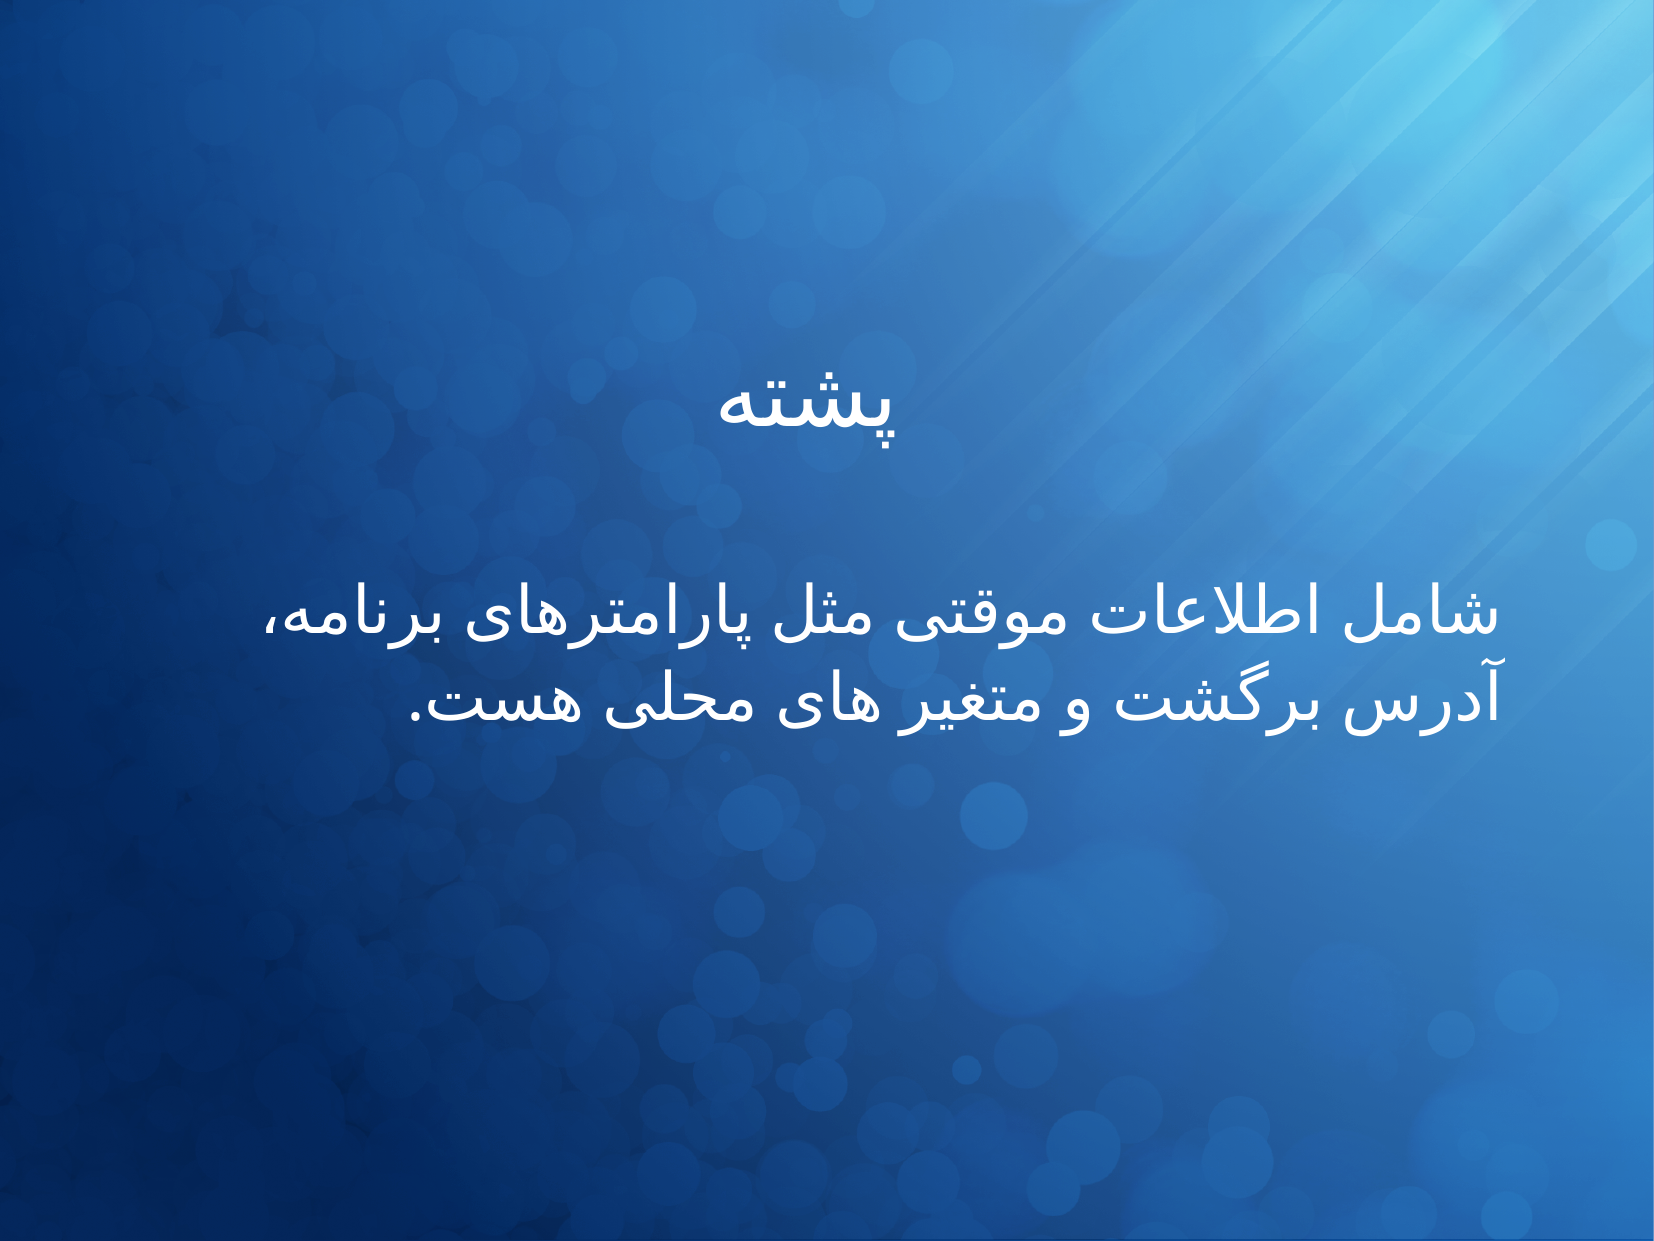

# پشته
شامل اطلاعات موقتی مثل پارامترهای برنامه، آدرس برگشت و متغیر های محلی هست.